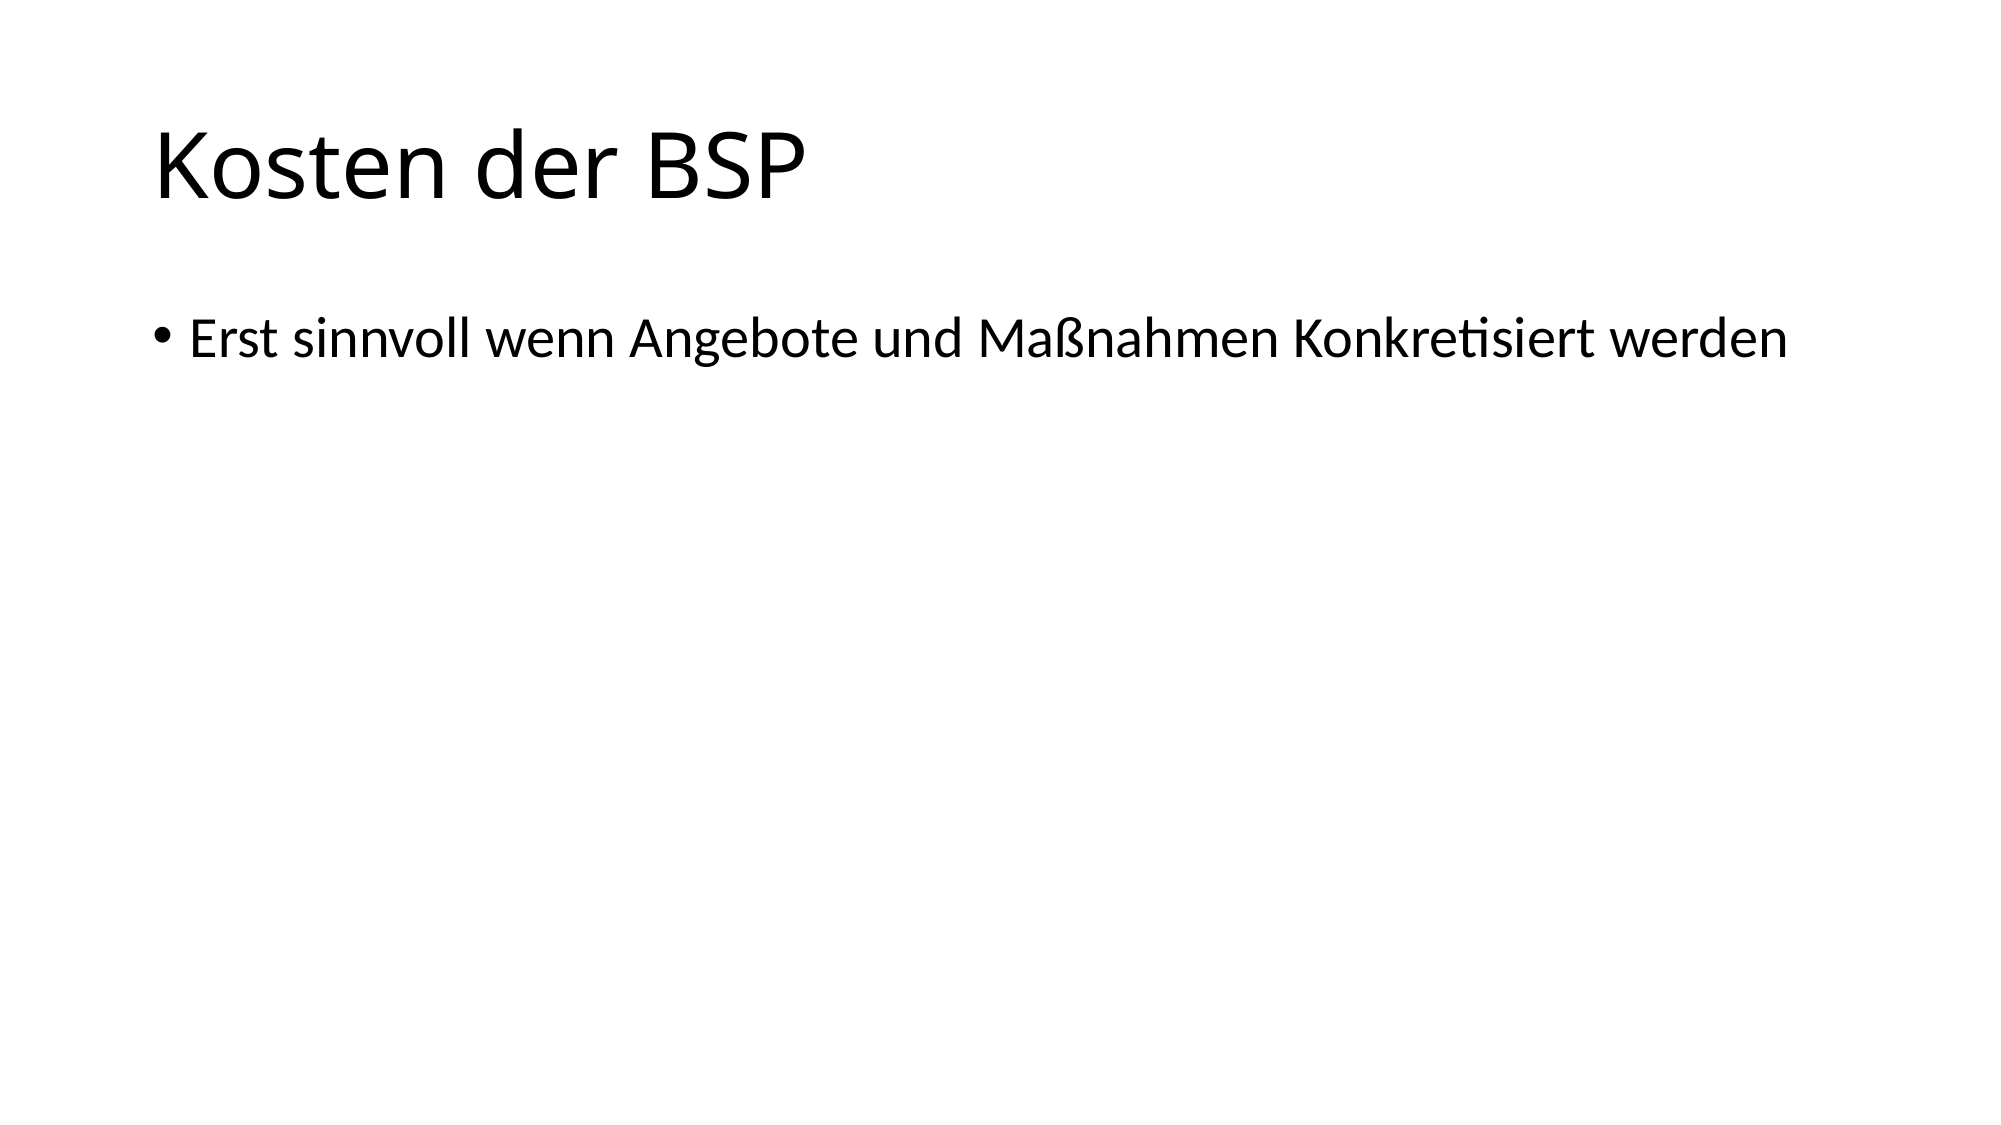

# Kosten der BSP
Erst sinnvoll wenn Angebote und Maßnahmen Konkretisiert werden